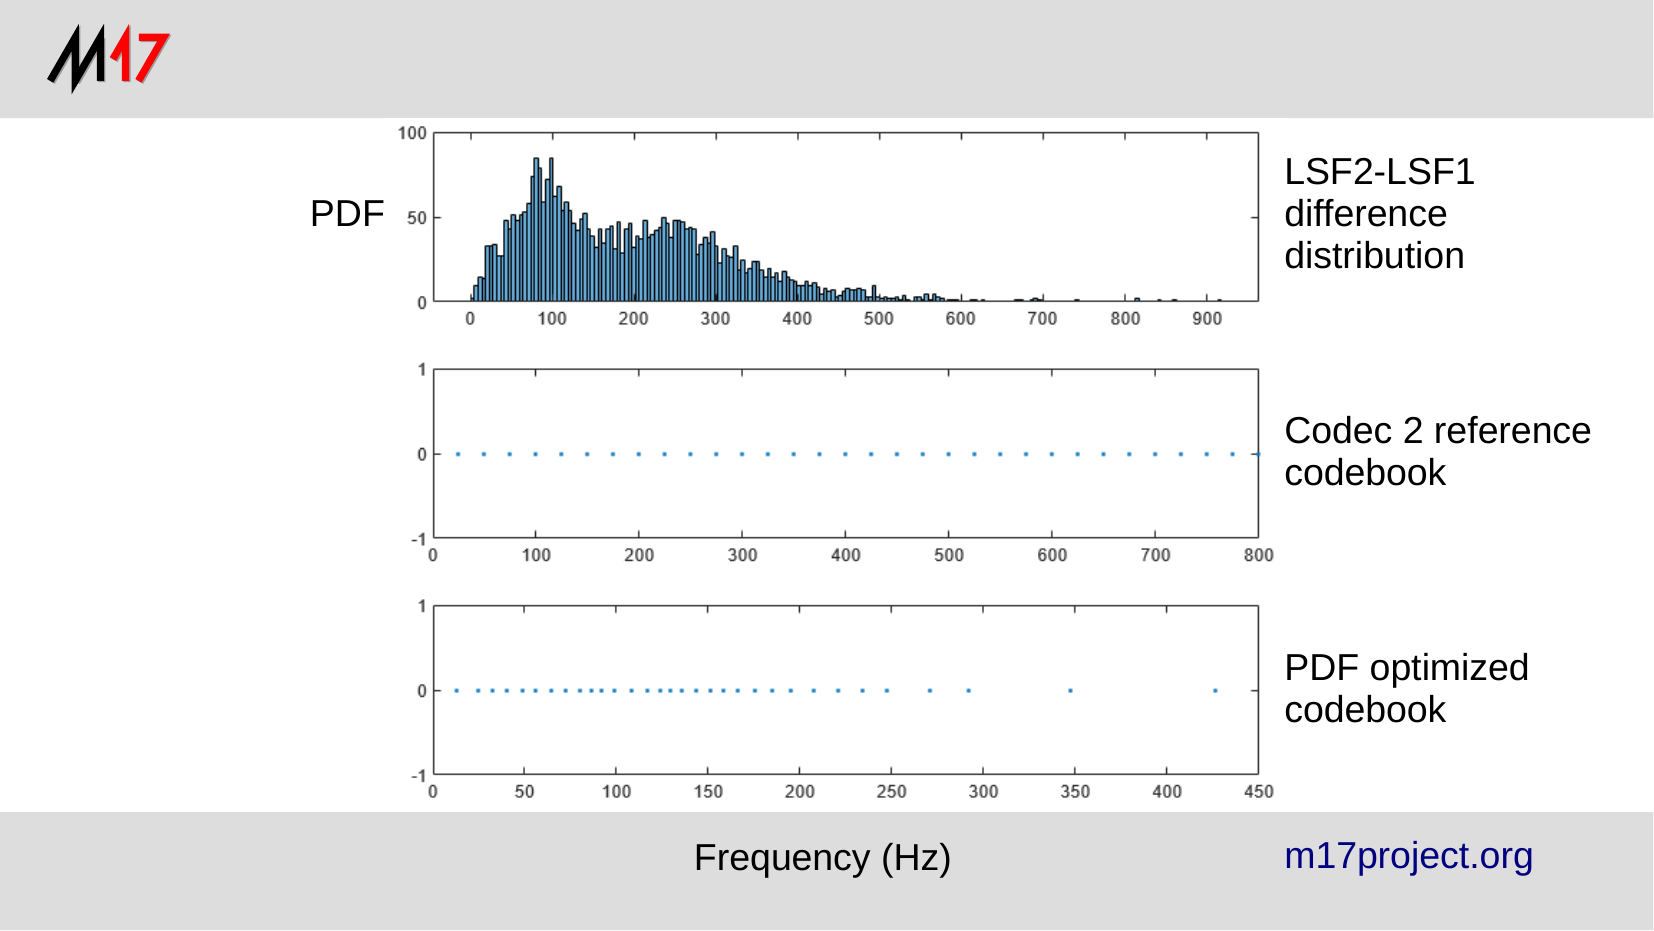

#
LSF2-LSF1 difference
distribution
PDF
Codec 2 reference codebook
PDF optimized codebook
m17project.org
Frequency (Hz)